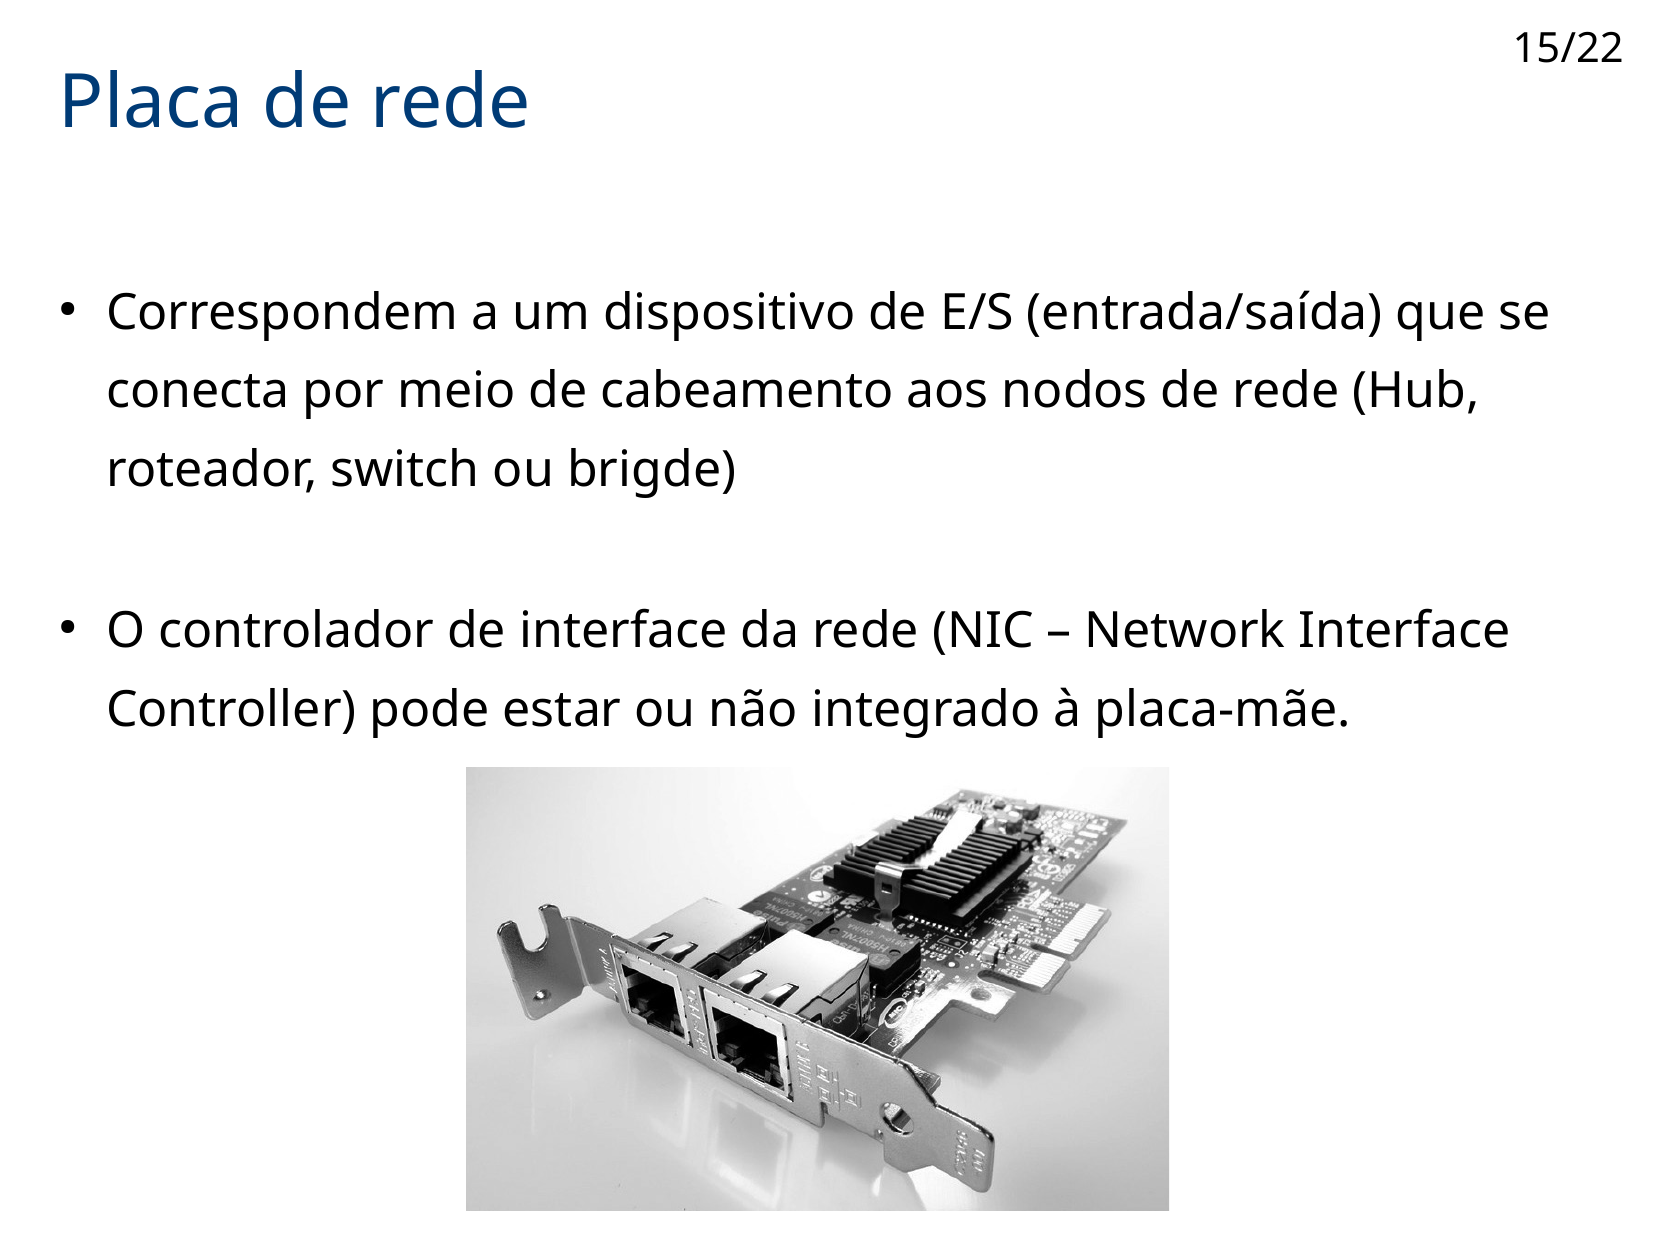

15
# Placa de rede
Correspondem a um dispositivo de E/S (entrada/saída) que se conecta por meio de cabeamento aos nodos de rede (Hub, roteador, switch ou brigde)
O controlador de interface da rede (NIC – Network Interface Controller) pode estar ou não integrado à placa-mãe.